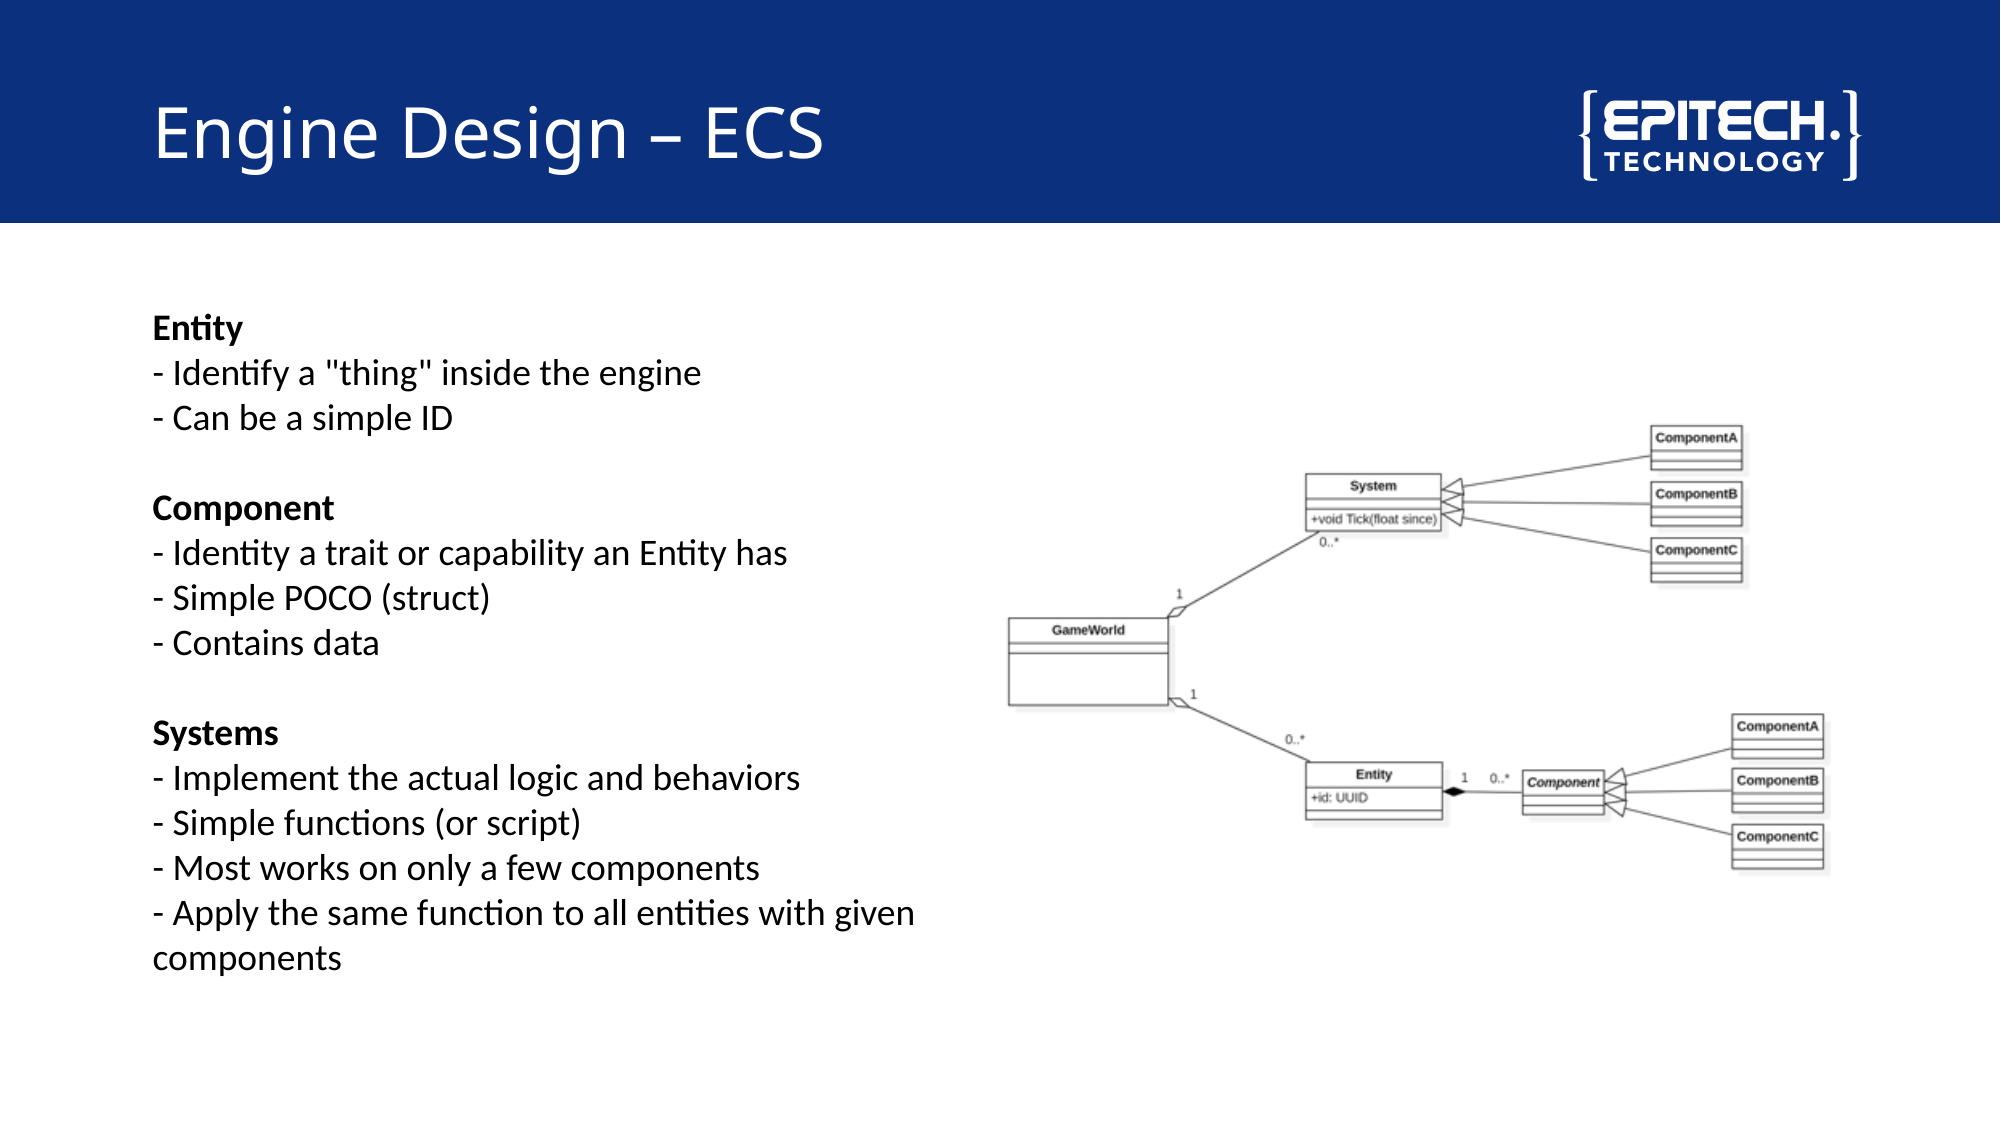

# Engine Design – ECS
Entity
- Identify a "thing" inside the engine
- Can be a simple ID
Component
- Identity a trait or capability an Entity has
- Simple POCO (struct)
- Contains data
Systems
- Implement the actual logic and behaviors
- Simple functions (or script)
- Most works on only a few components
- Apply the same function to all entities with given components